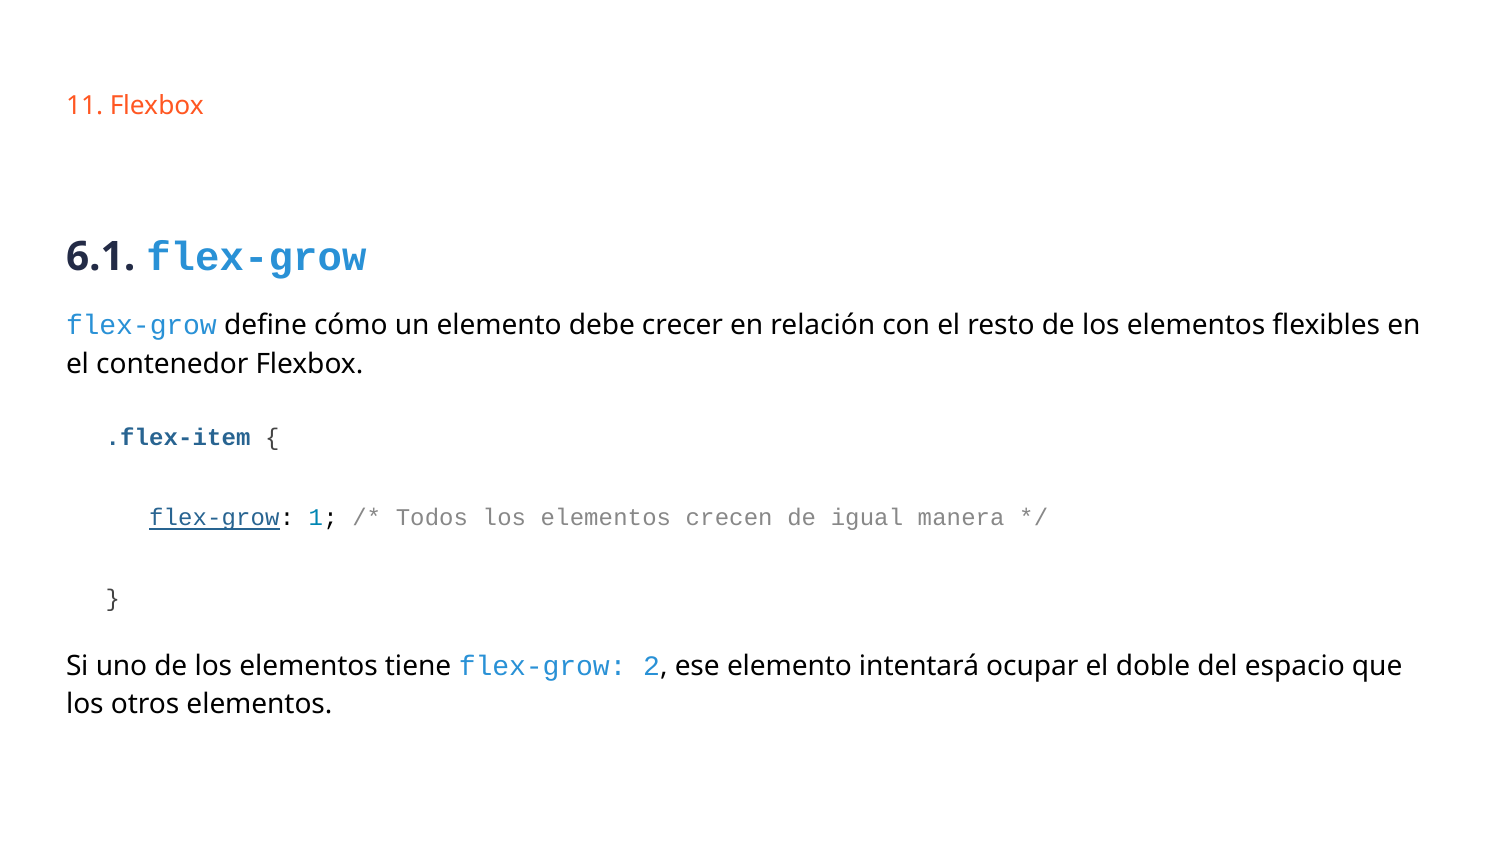

# 11. Flexbox
6.1. flex-grow
flex-grow define cómo un elemento debe crecer en relación con el resto de los elementos flexibles en el contenedor Flexbox.
.flex-item {
 flex-grow: 1; /* Todos los elementos crecen de igual manera */
}
Si uno de los elementos tiene flex-grow: 2, ese elemento intentará ocupar el doble del espacio que los otros elementos.